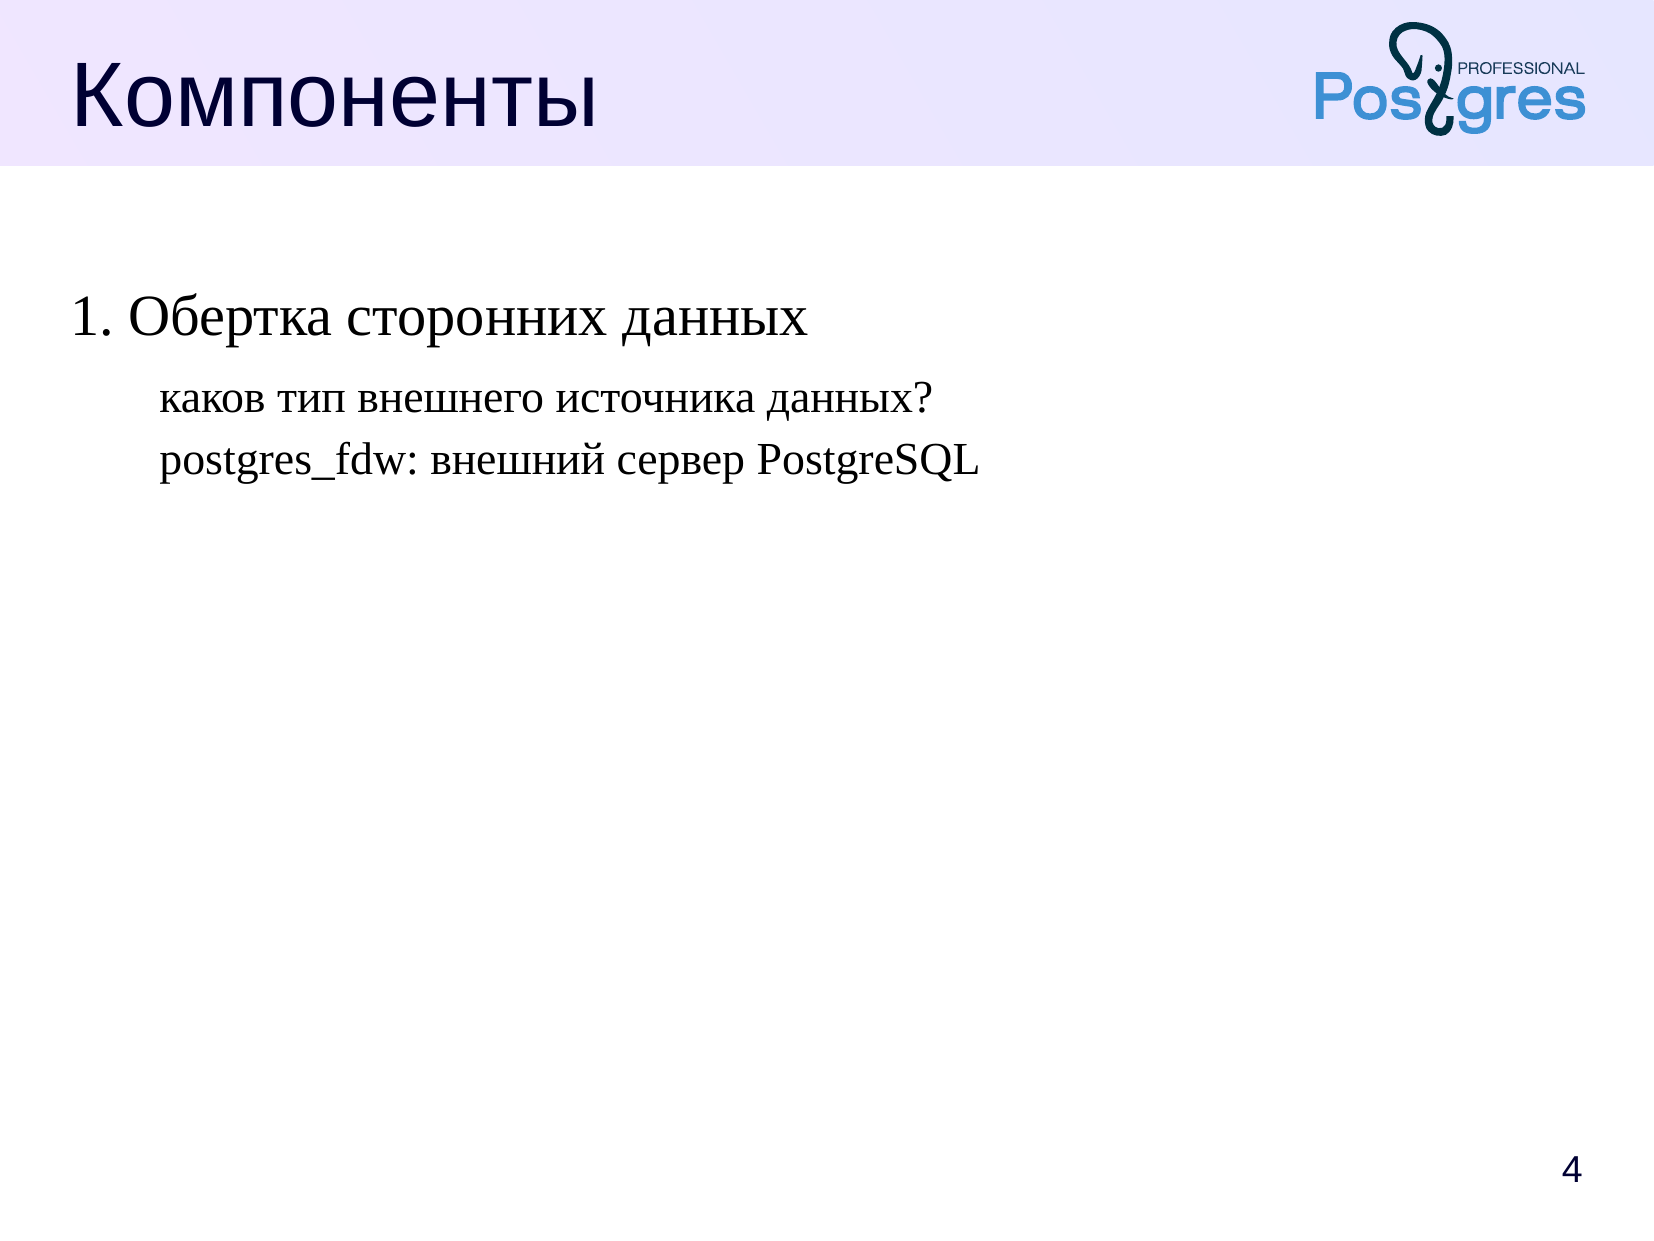

# Компоненты
1. Обертка сторонних данных
каков тип внешнего источника данных?
postgres_fdw: внешний сервер PostgreSQL